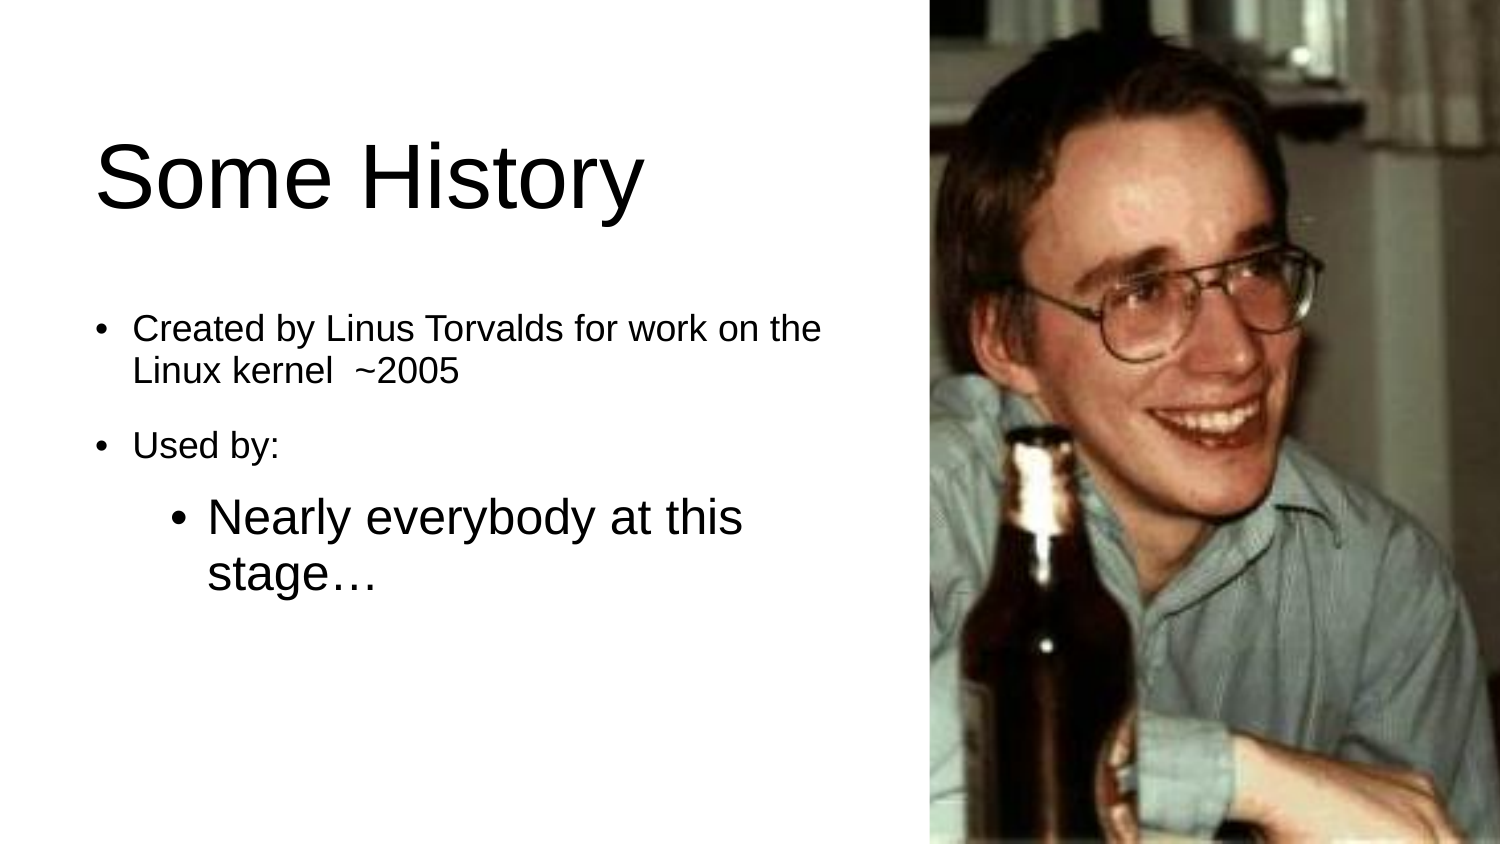

# Some History
Created by Linus Torvalds for work on the Linux kernel ~2005
Used by:
Nearly everybody at this stage…